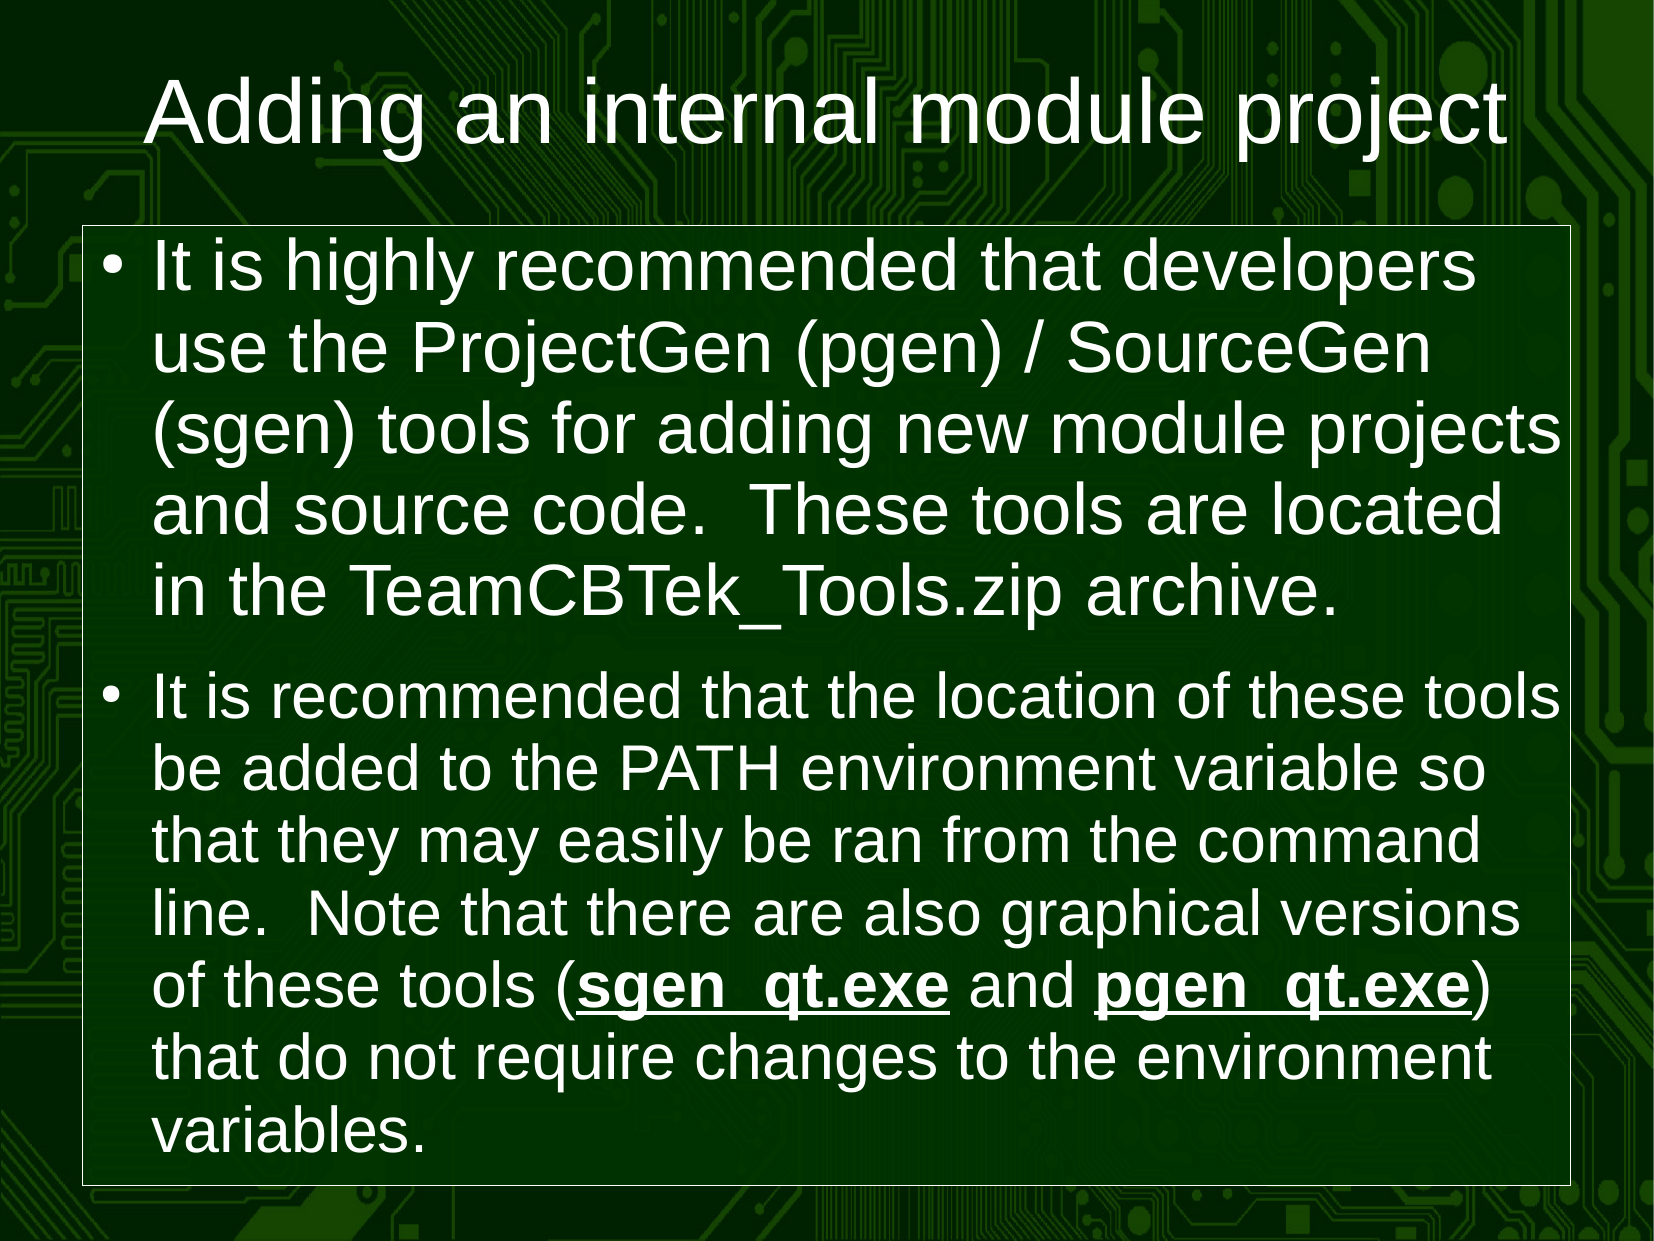

# Adding an internal module project
It is highly recommended that developers use the ProjectGen (pgen) / SourceGen (sgen) tools for adding new module projects and source code. These tools are located in the TeamCBTek_Tools.zip archive.
It is recommended that the location of these tools be added to the PATH environment variable so that they may easily be ran from the command line. Note that there are also graphical versions of these tools (sgen_qt.exe and pgen_qt.exe) that do not require changes to the environment variables.